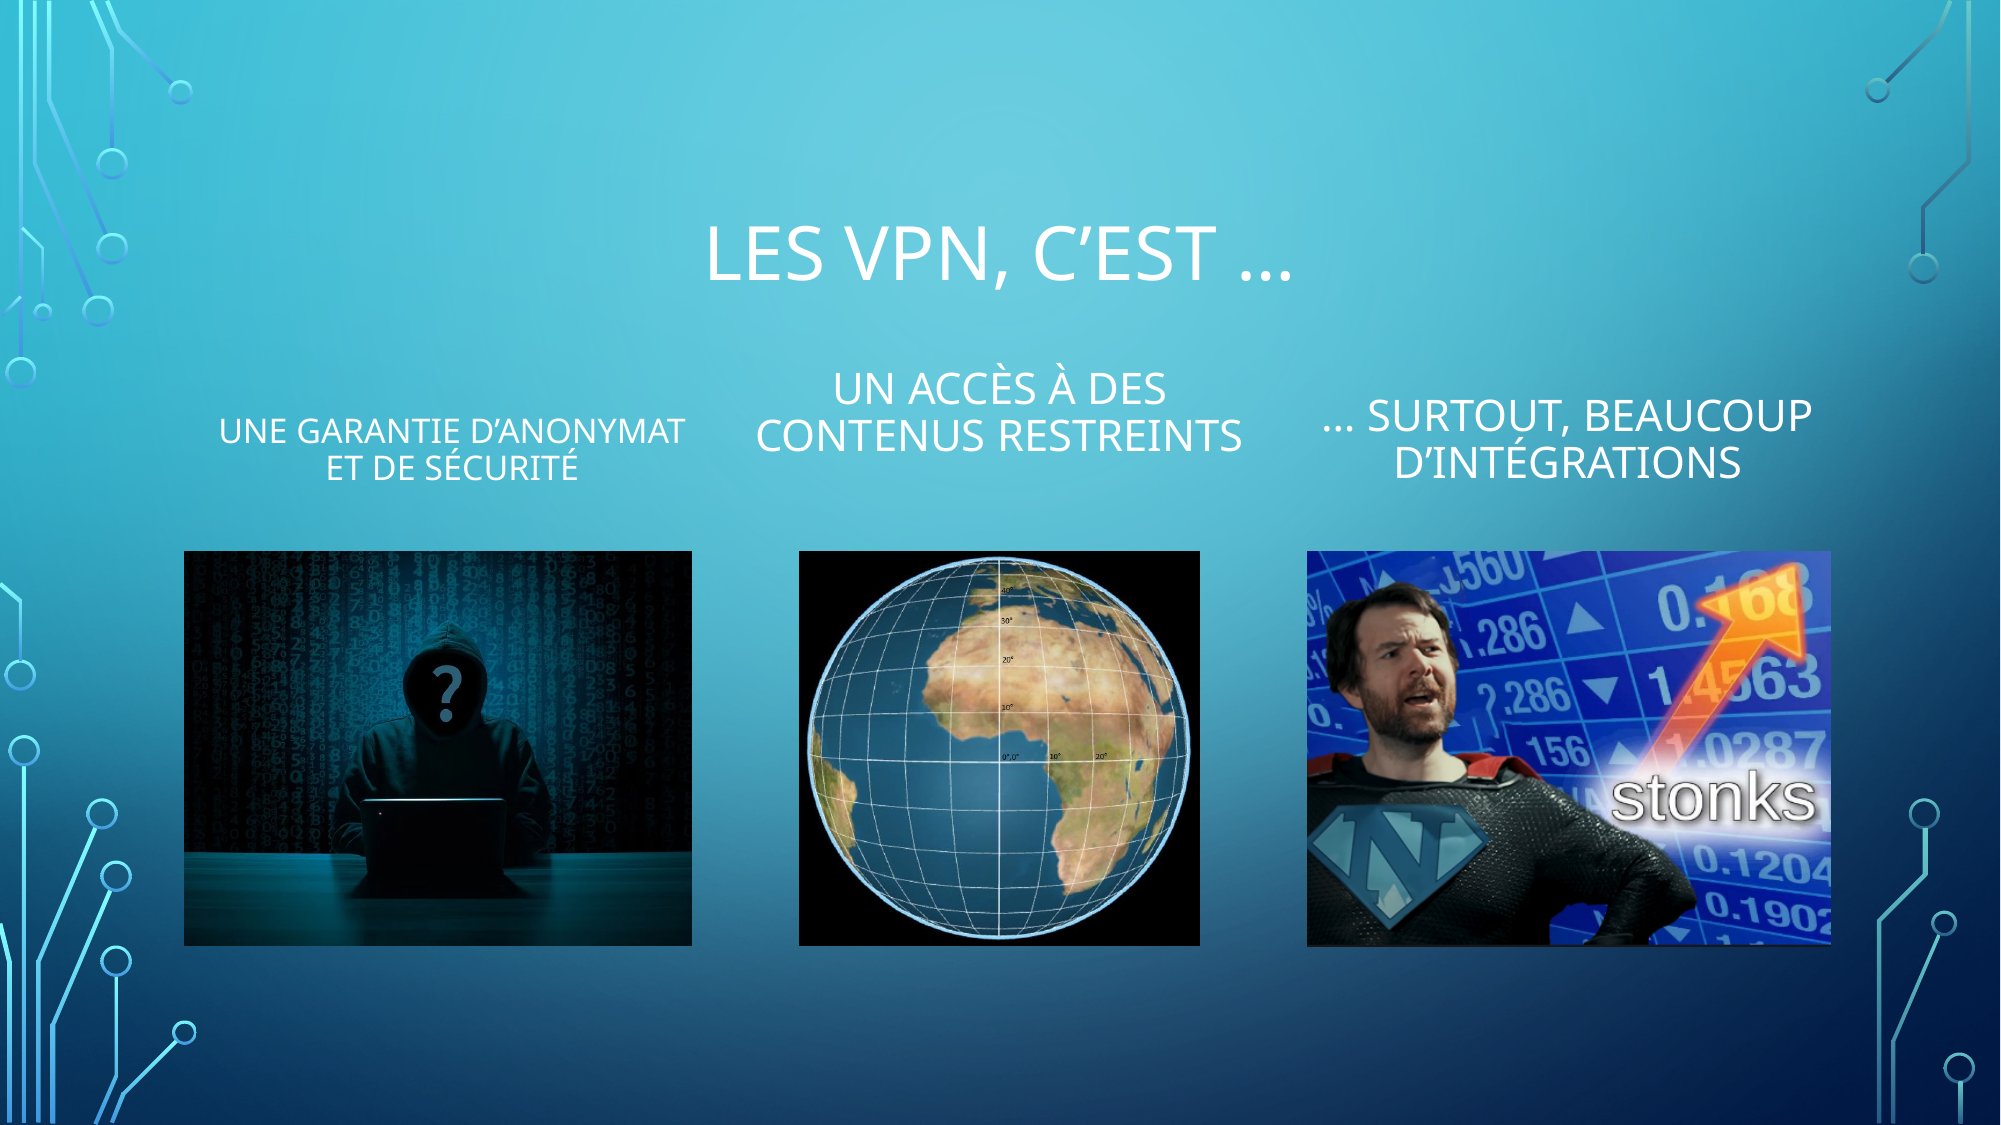

# Les VPN, C’est …
Un Accès à des contenus restreints
Une garantie d’anonymat et de sécurité
… surtout, Beaucoup d’intégrations